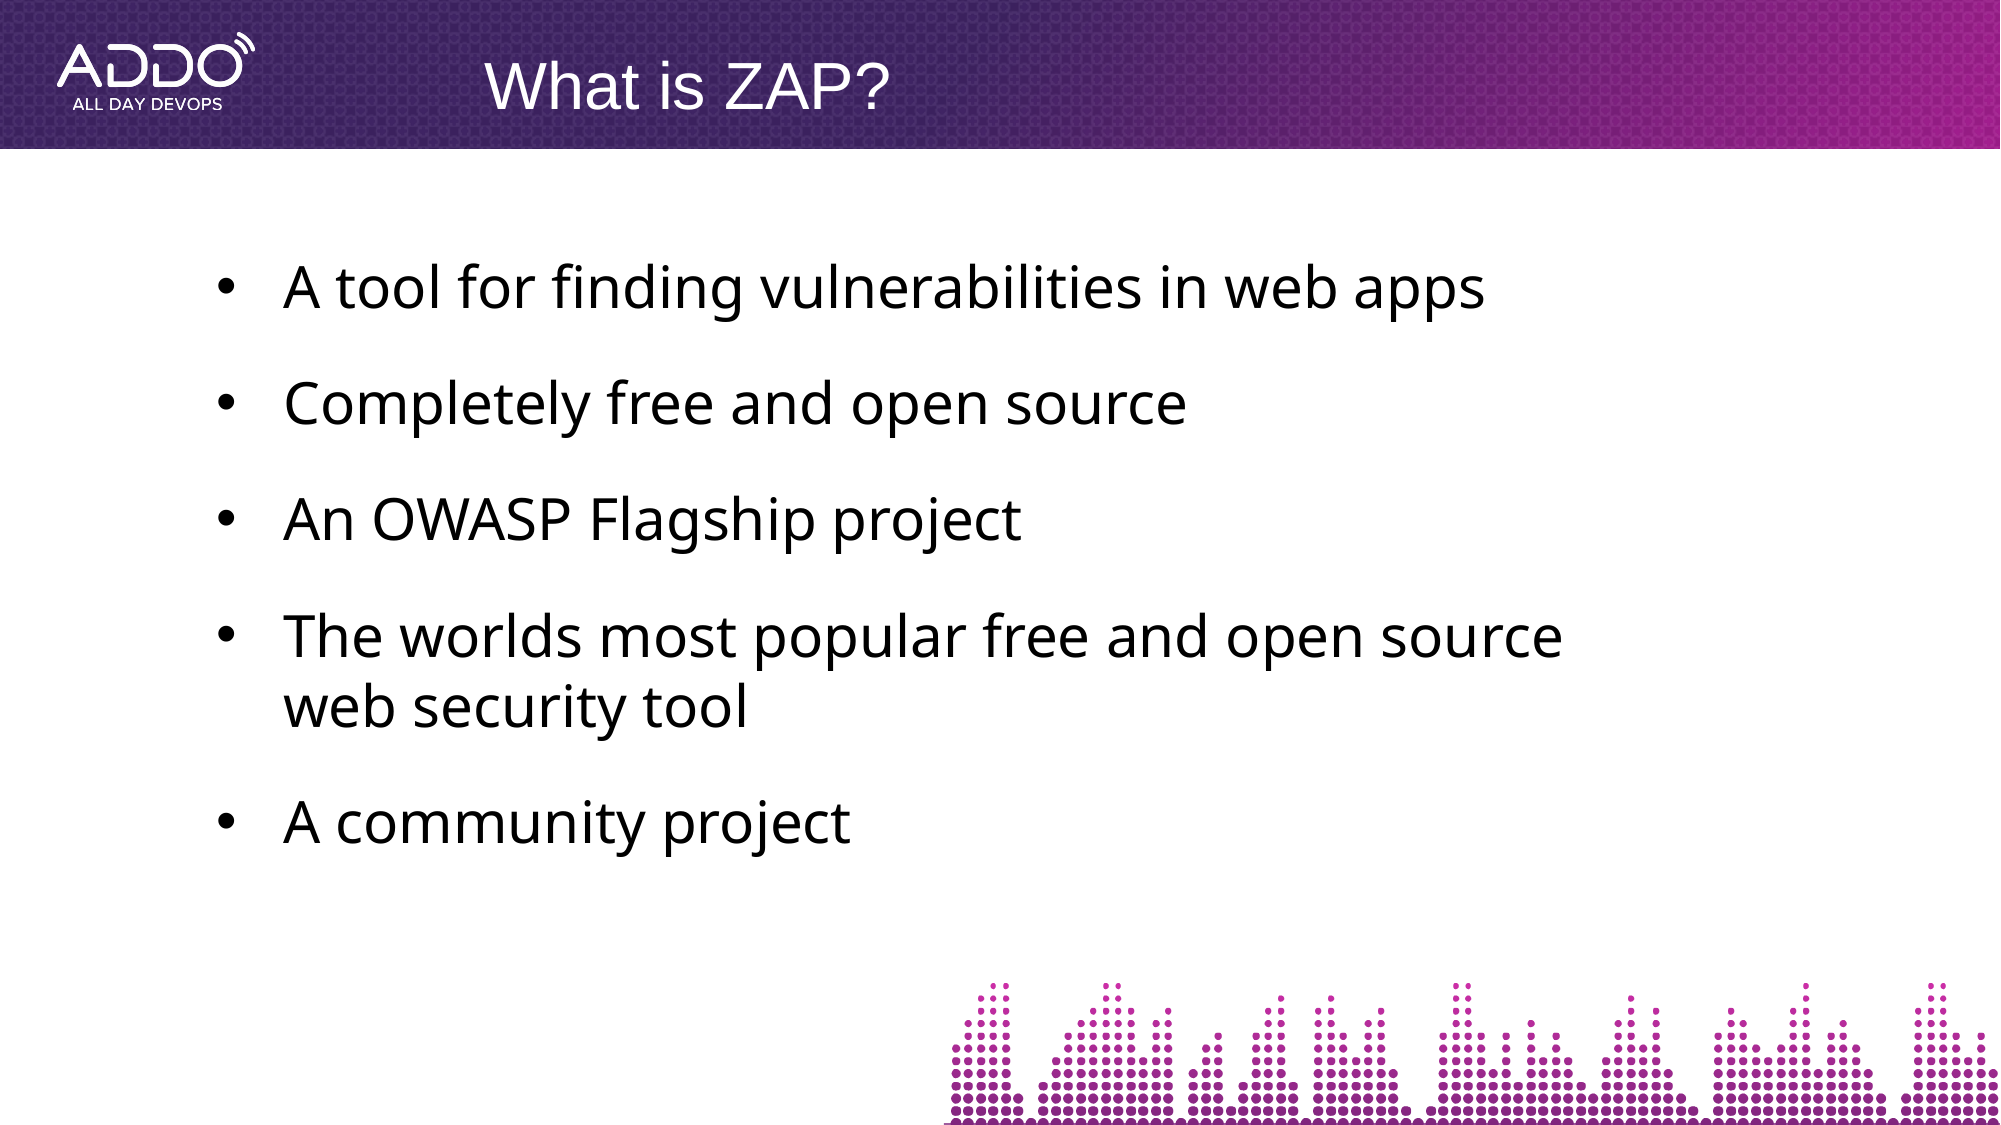

What is ZAP?
# A tool for finding vulnerabilities in web apps
Completely free and open source
An OWASP Flagship project
The worlds most popular free and open source web security tool
A community project